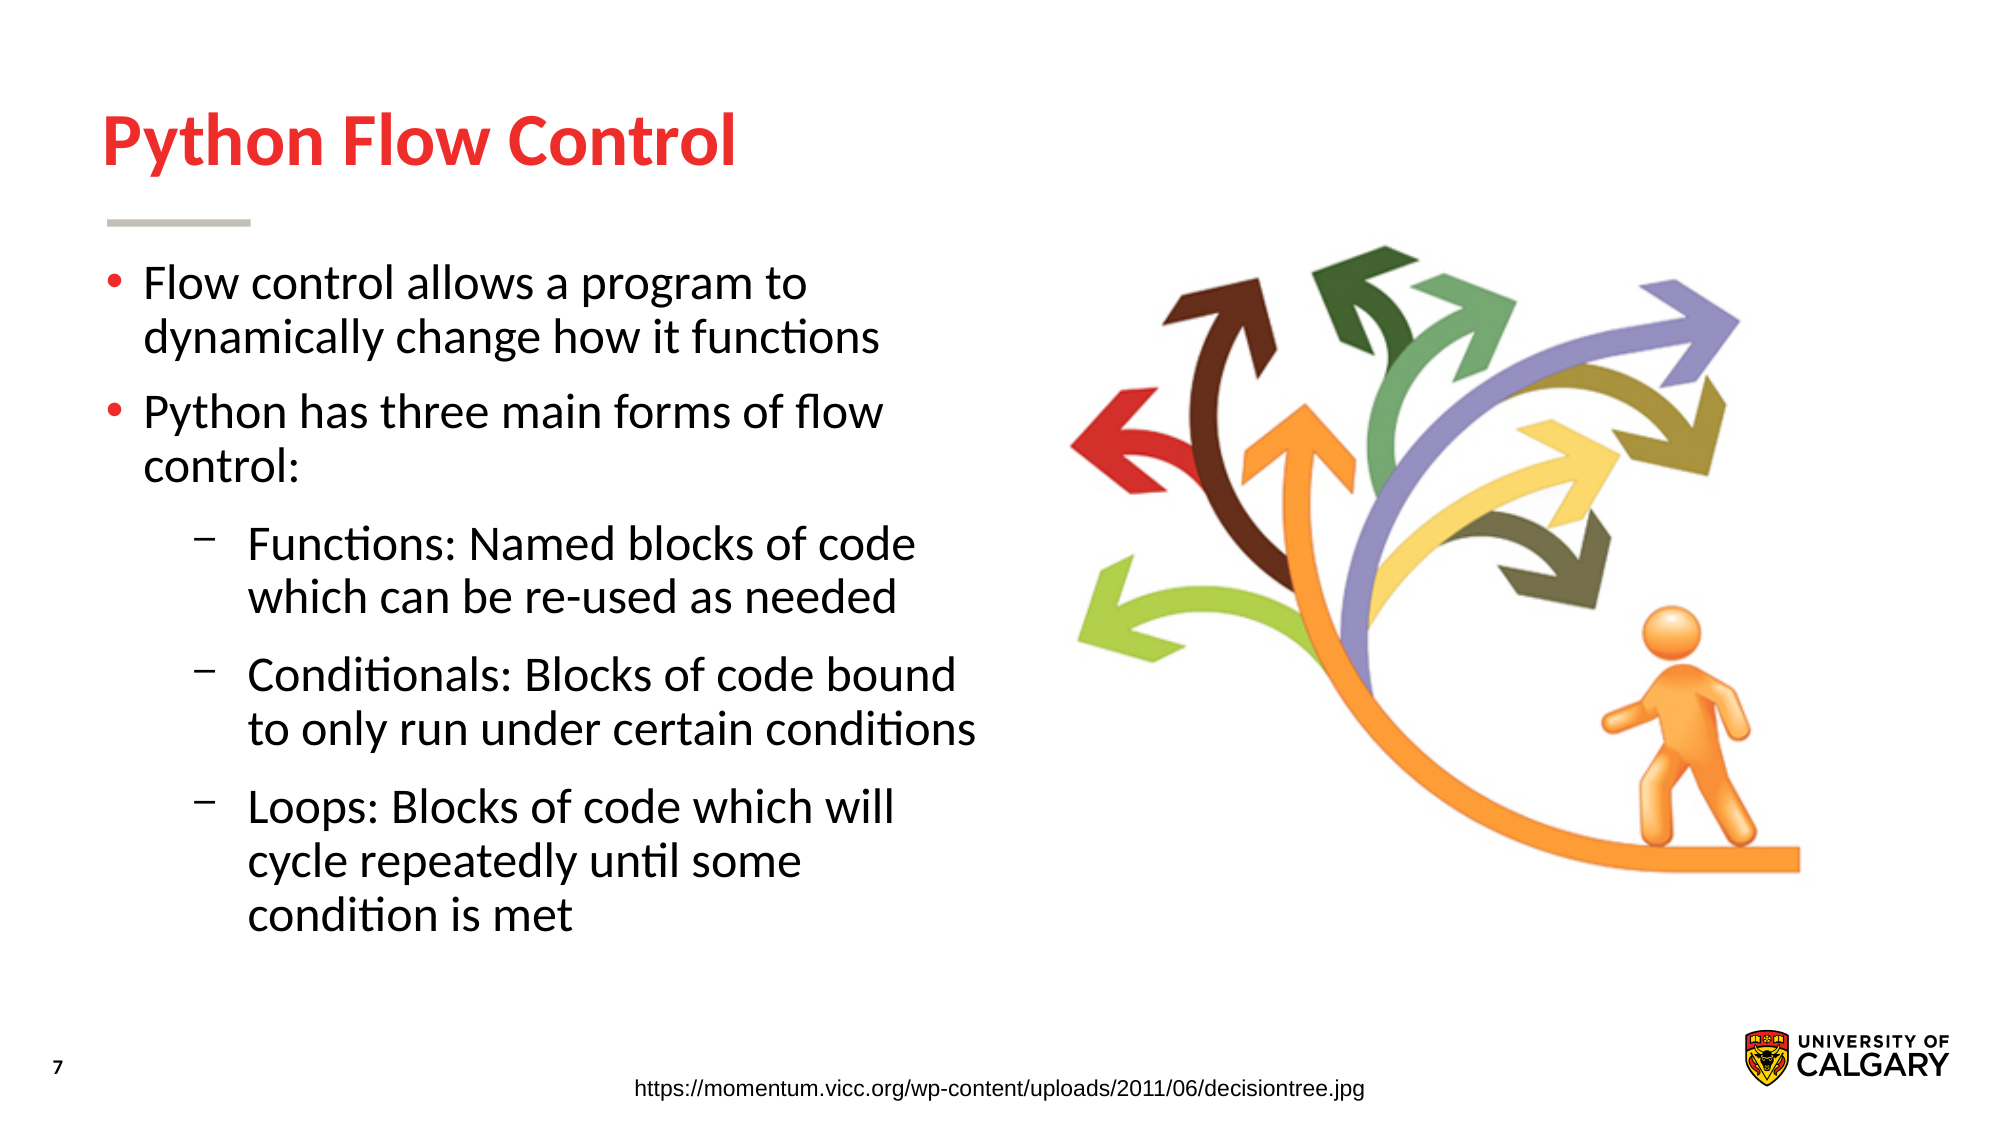

# Python Flow Control
Flow control allows a program to dynamically change how it functions
Python has three main forms of flow control:
Functions: Named blocks of code which can be re-used as needed
Conditionals: Blocks of code bound to only run under certain conditions
Loops: Blocks of code which will cycle repeatedly until some condition is met
https://momentum.vicc.org/wp-content/uploads/2011/06/decisiontree.jpg